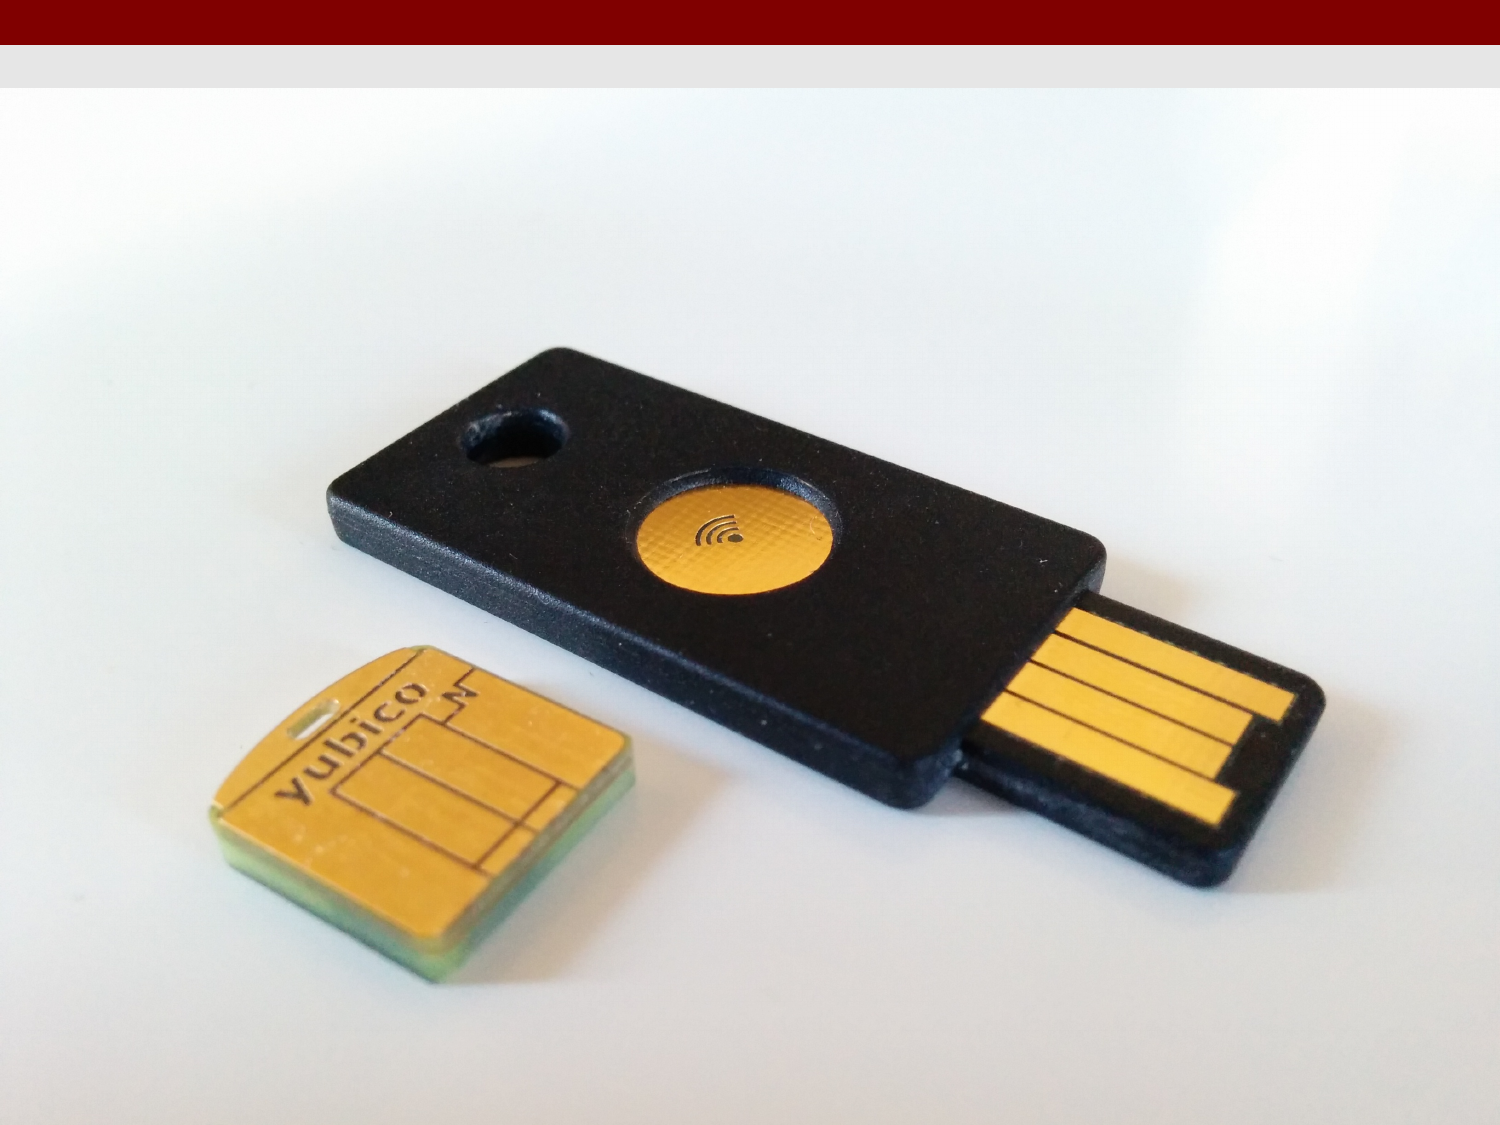

# Good Methods for Strong Passwords
As a user you can build better password management:
Create a personal “algorithm” to build/generate complex passwords
Mash words together (XKCD “horsebatterystaple” webcomic)
Take first letter of each word from a line of film or TV dialogue
Hint: Aliens | Password: “gomgo” → “g0Mg0” → “g0M....g0”
Use a password card or similar hint sheet (passwordcard.org)
Use different passwords for different systems or websites
Store passwords with secure password managers (lastpass.com)
Use a digital “key” (yubikey or RSA keyfiles)
Only access confidential accounts or websites from trusted systems